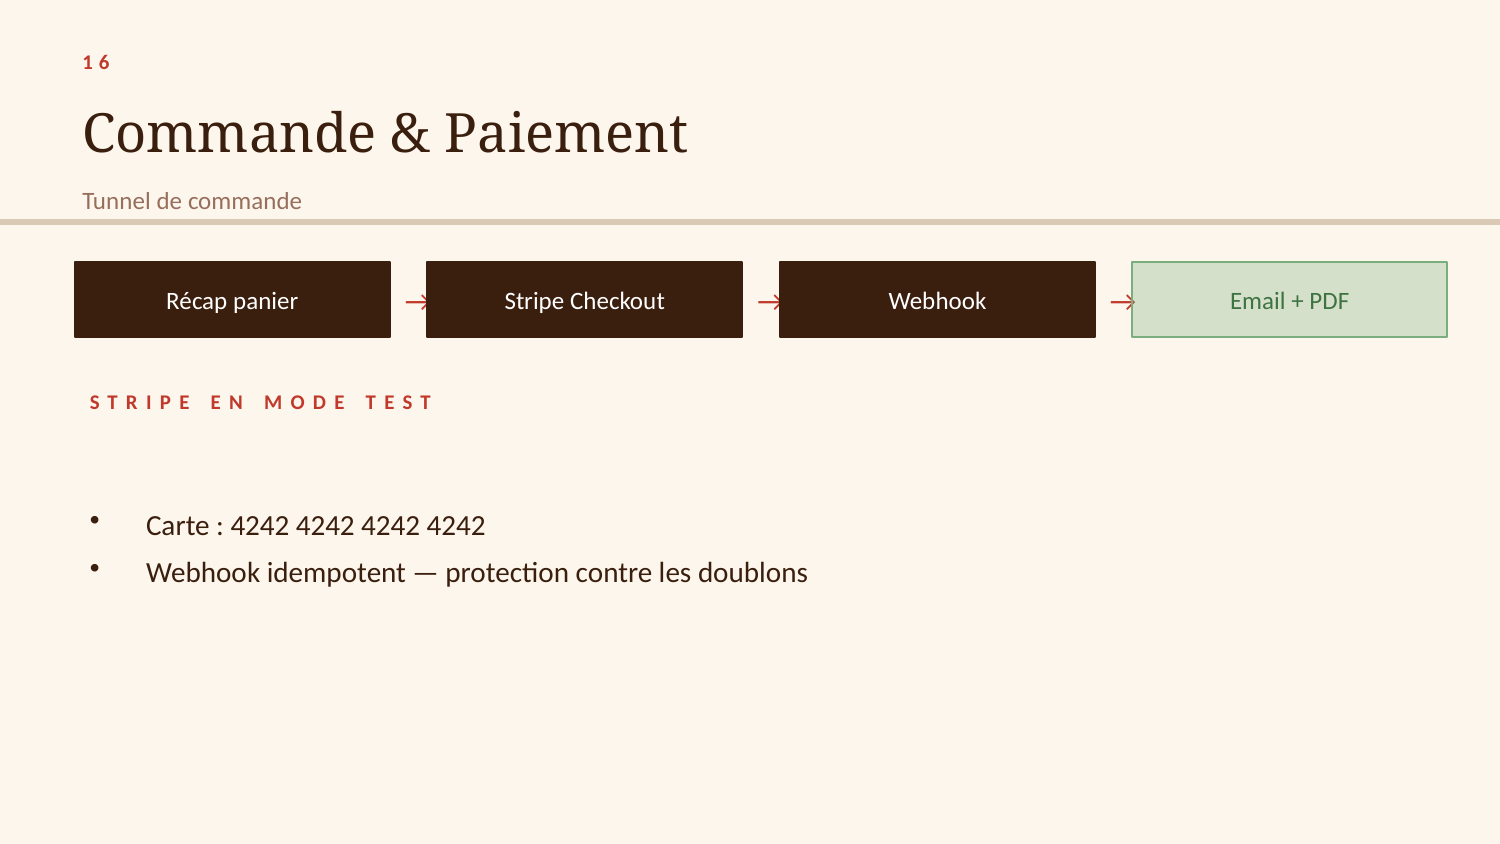

16
Commande & Paiement
Tunnel de commande
Récap panier
→
Stripe Checkout
→
Webhook
→
Email + PDF
STRIPE EN MODE TEST
Carte : 4242 4242 4242 4242
Webhook idempotent — protection contre les doublons